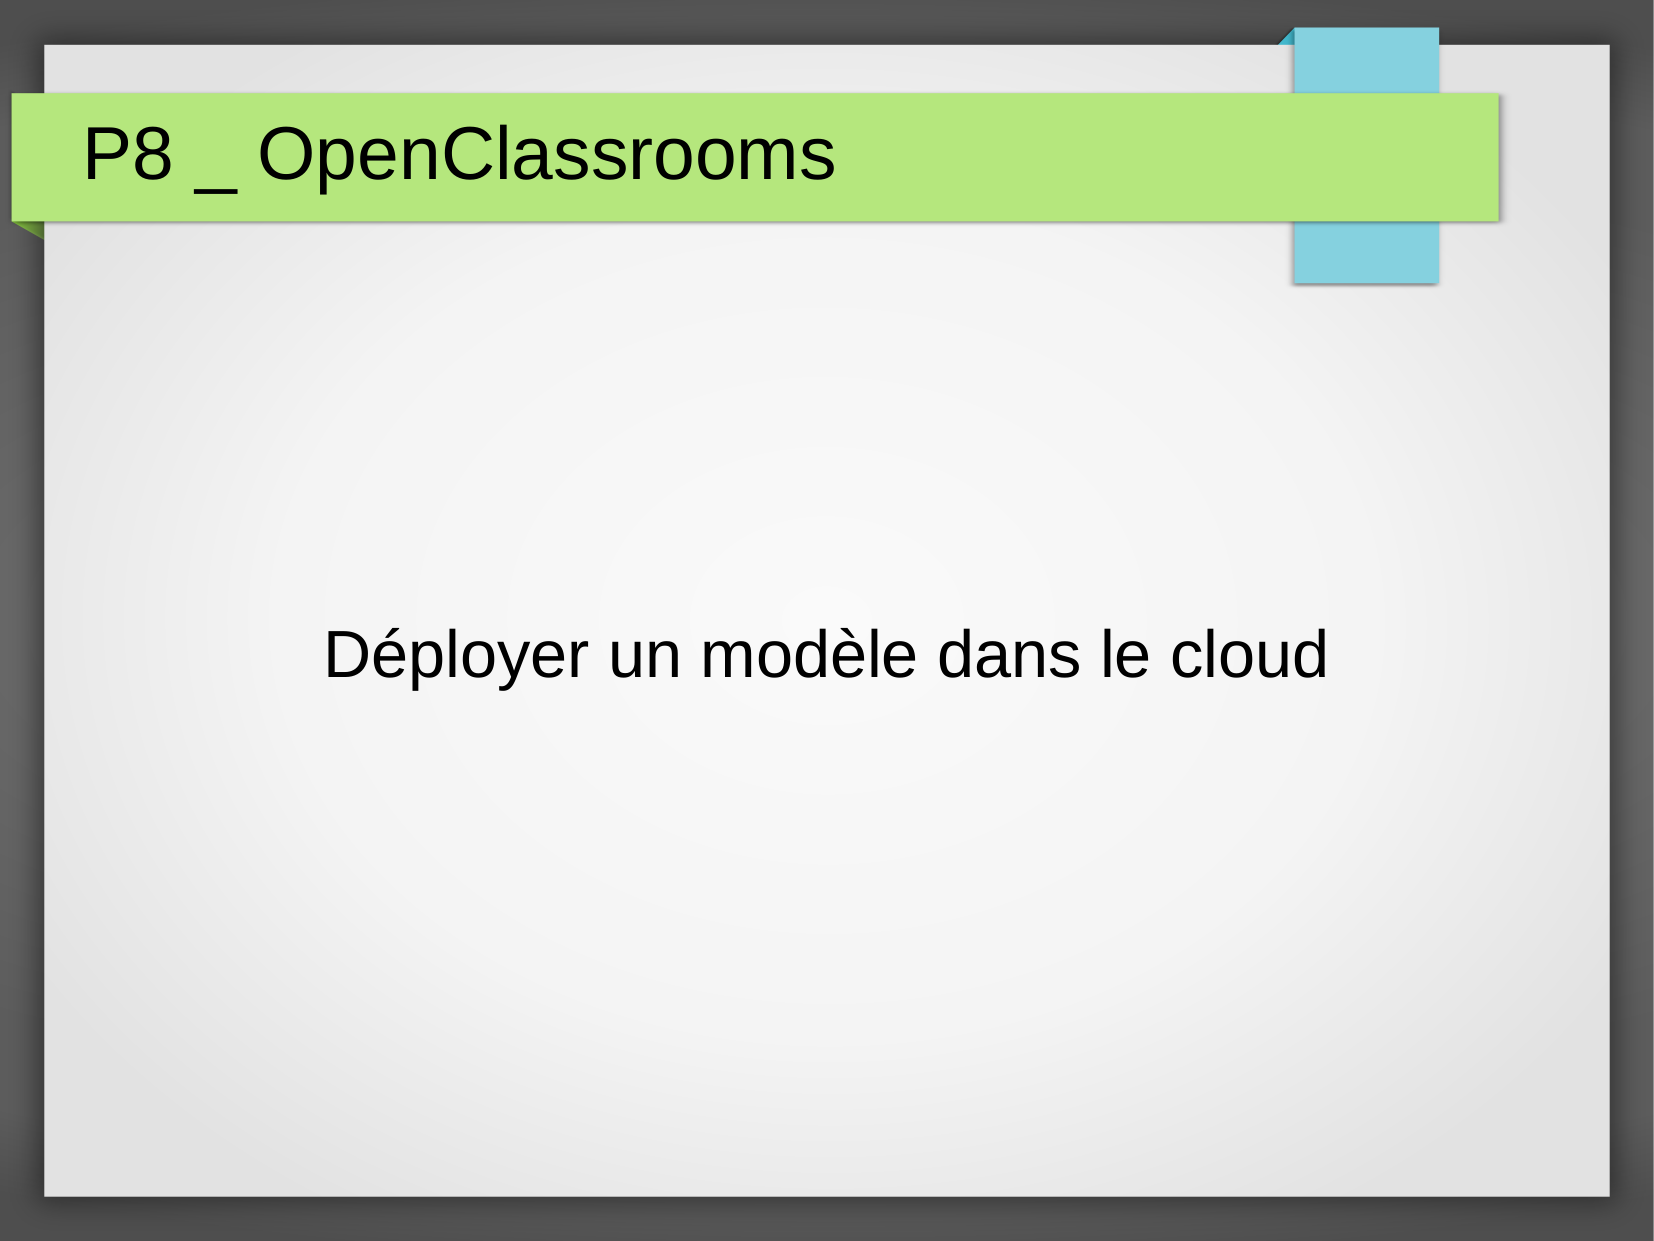

# P8 _ OpenClassrooms
Déployer un modèle dans le cloud